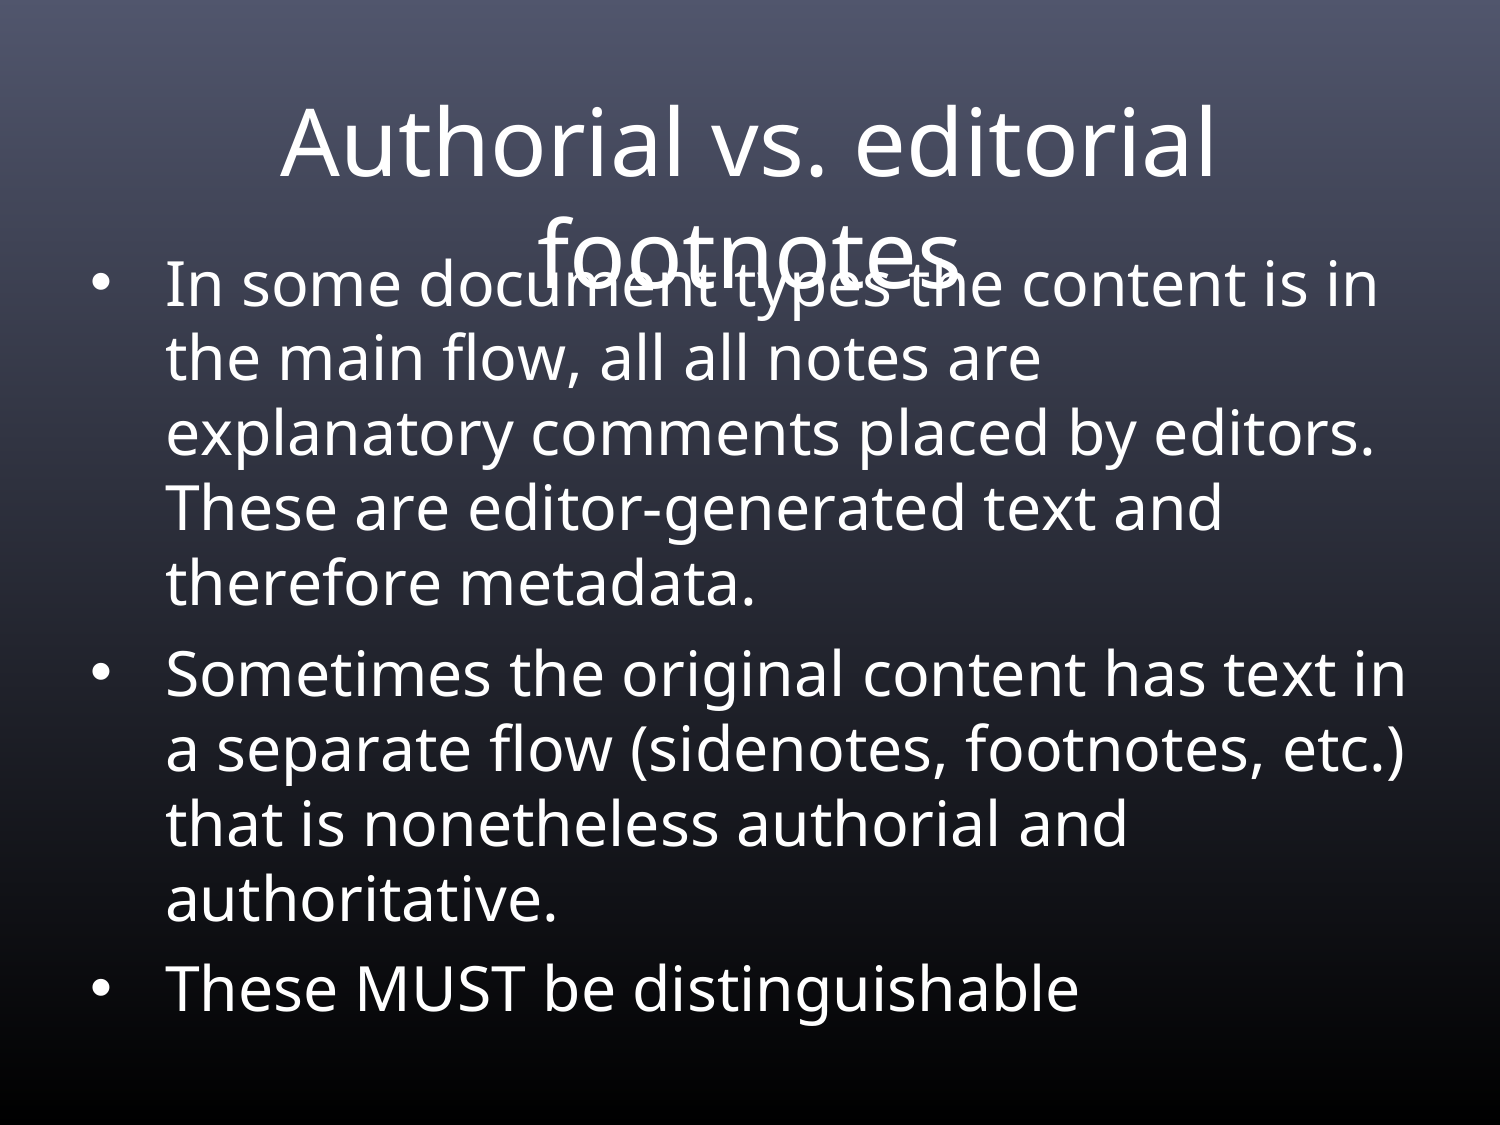

# Authorial vs. editorial footnotes
In some document types the content is in the main flow, all all notes are explanatory comments placed by editors. These are editor-generated text and therefore metadata.
Sometimes the original content has text in a separate flow (sidenotes, footnotes, etc.) that is nonetheless authorial and authoritative.
These MUST be distinguishable